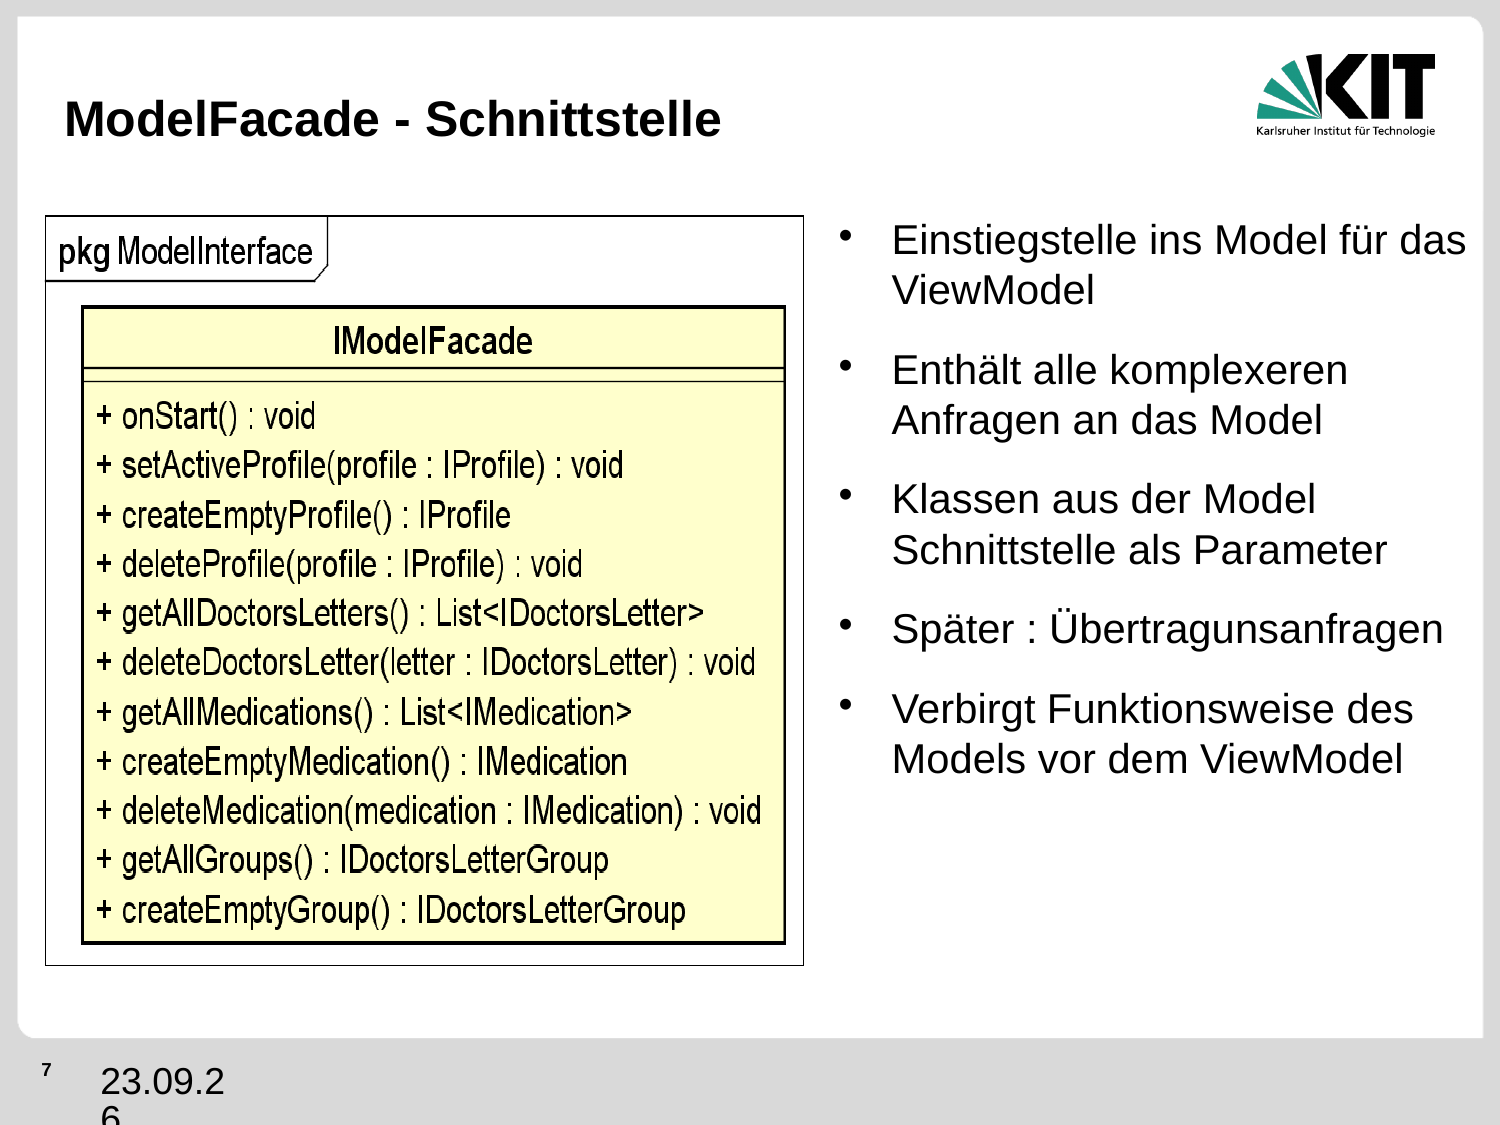

ModelFacade - Schnittstelle
Einstiegstelle ins Model für das ViewModel
Enthält alle komplexeren Anfragen an das Model
Klassen aus der Model Schnittstelle als Parameter
Später : Übertragunsanfragen
Verbirgt Funktionsweise des Models vor dem ViewModel